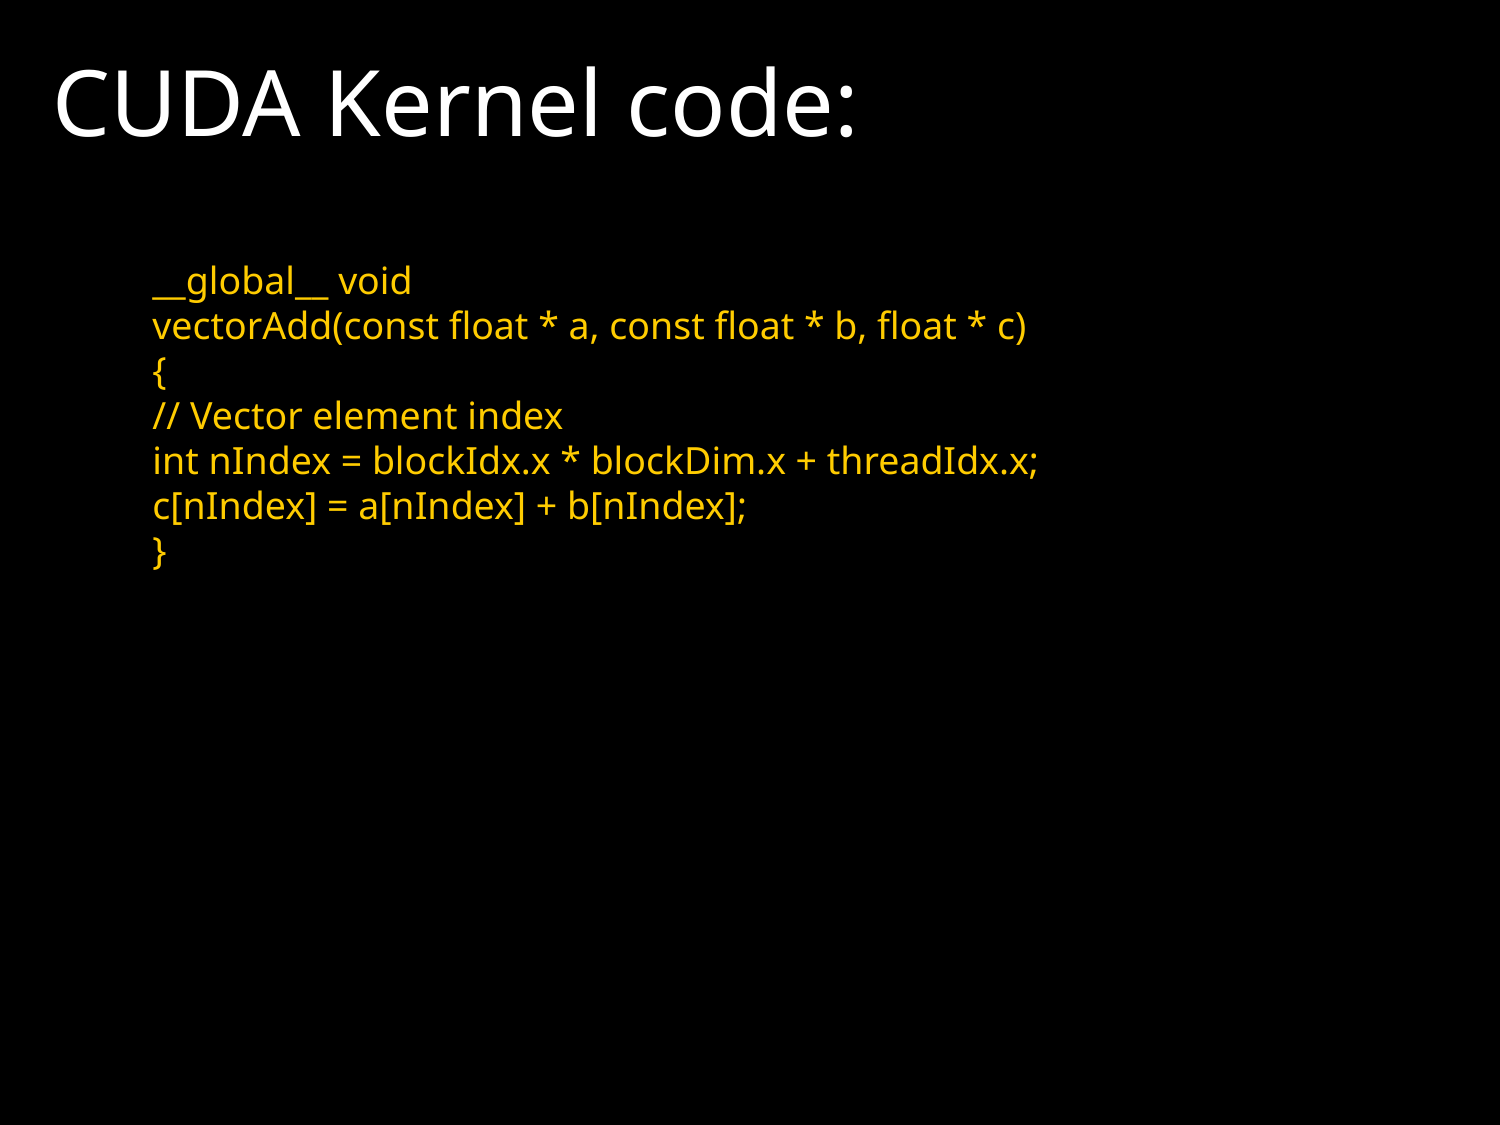

CUDA Kernel code:
__global__ void
vectorAdd(const float * a, const float * b, float * c)
{
// Vector element index
int nIndex = blockIdx.x * blockDim.x + threadIdx.x;
c[nIndex] = a[nIndex] + b[nIndex];
}